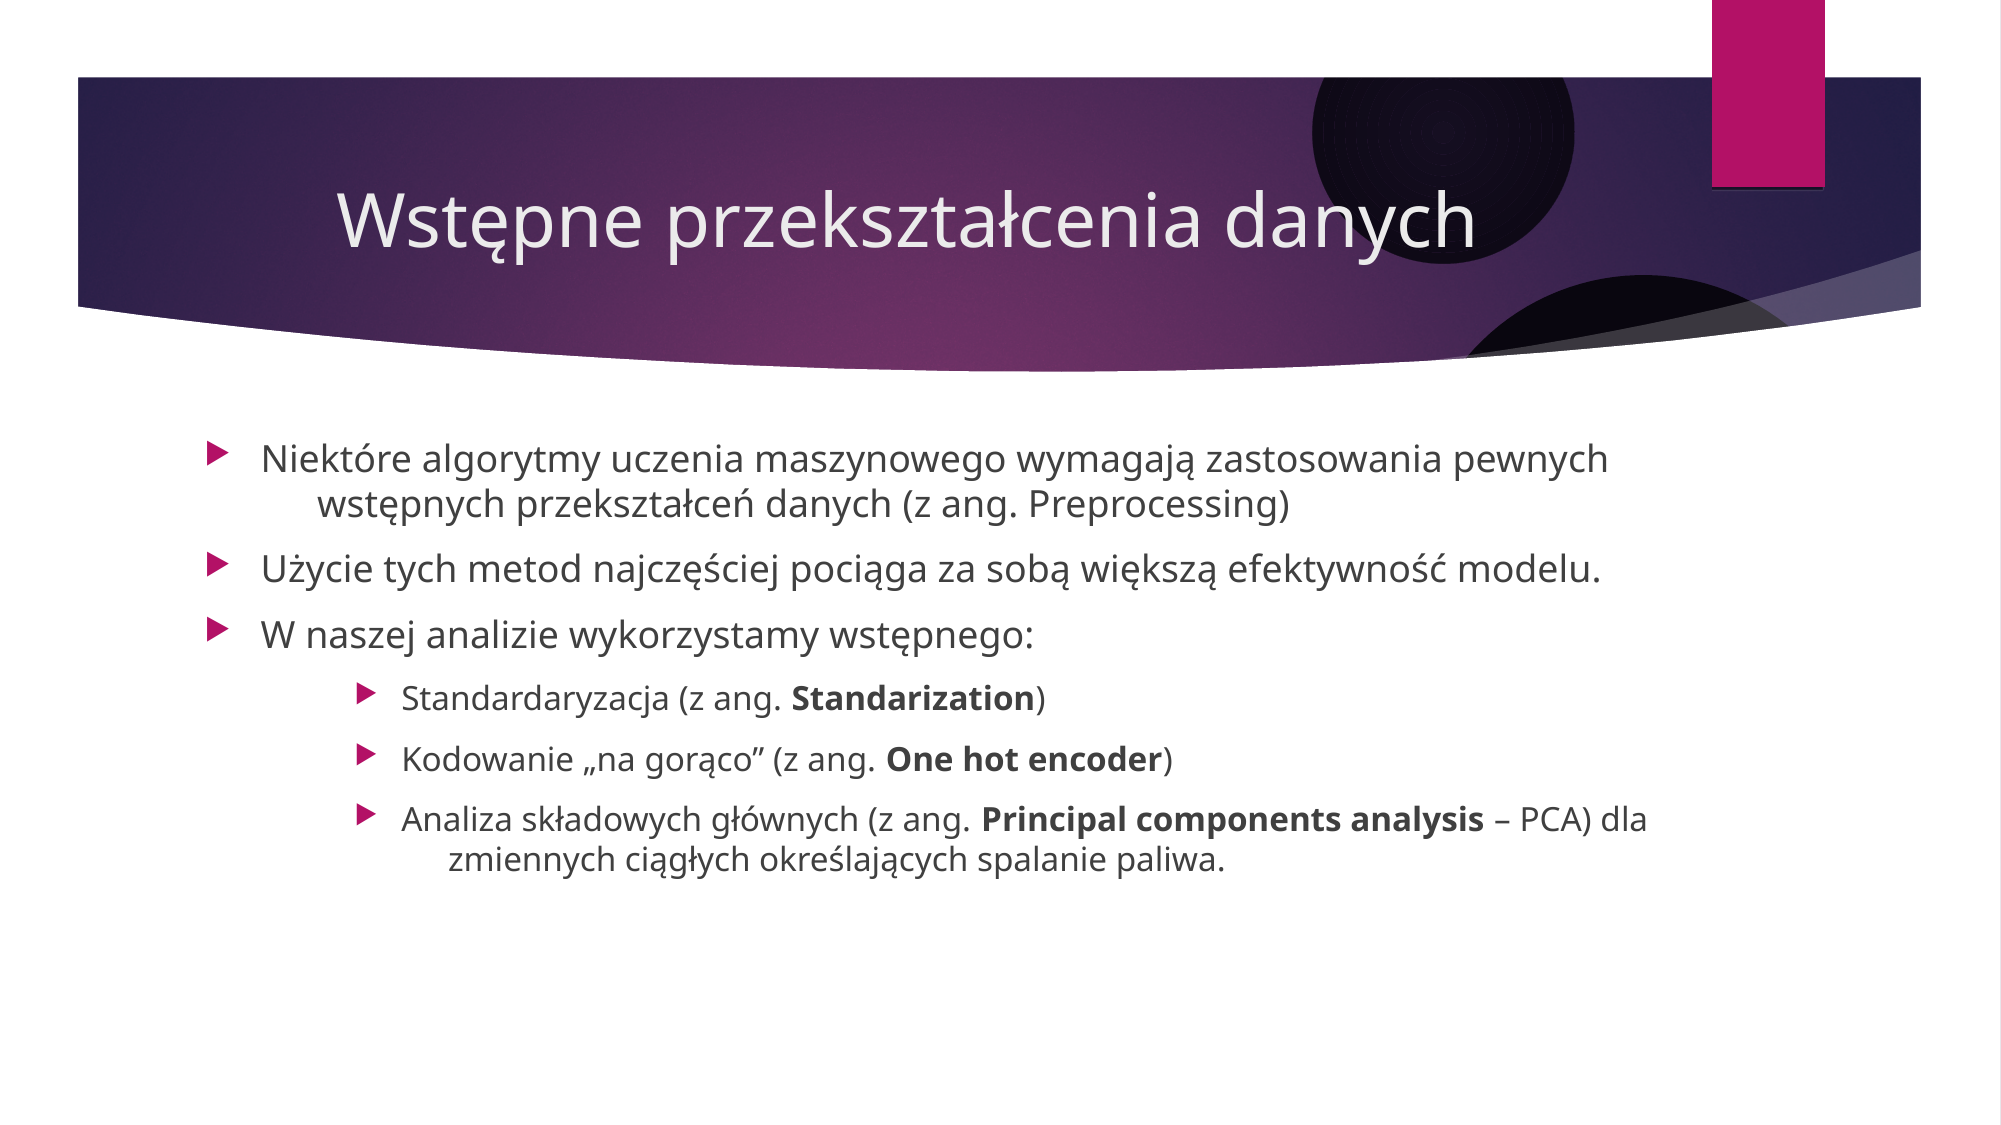

# Wstępne przekształcenia danych
Niektóre algorytmy uczenia maszynowego wymagają zastosowania pewnych wstępnych przekształceń danych (z ang. Preprocessing)
Użycie tych metod najczęściej pociąga za sobą większą efektywność modelu.
W naszej analizie wykorzystamy wstępnego:
Standardaryzacja (z ang. Standarization)
Kodowanie „na gorąco” (z ang. One hot encoder)
Analiza składowych głównych (z ang. Principal components analysis – PCA) dla zmiennych ciągłych określających spalanie paliwa.